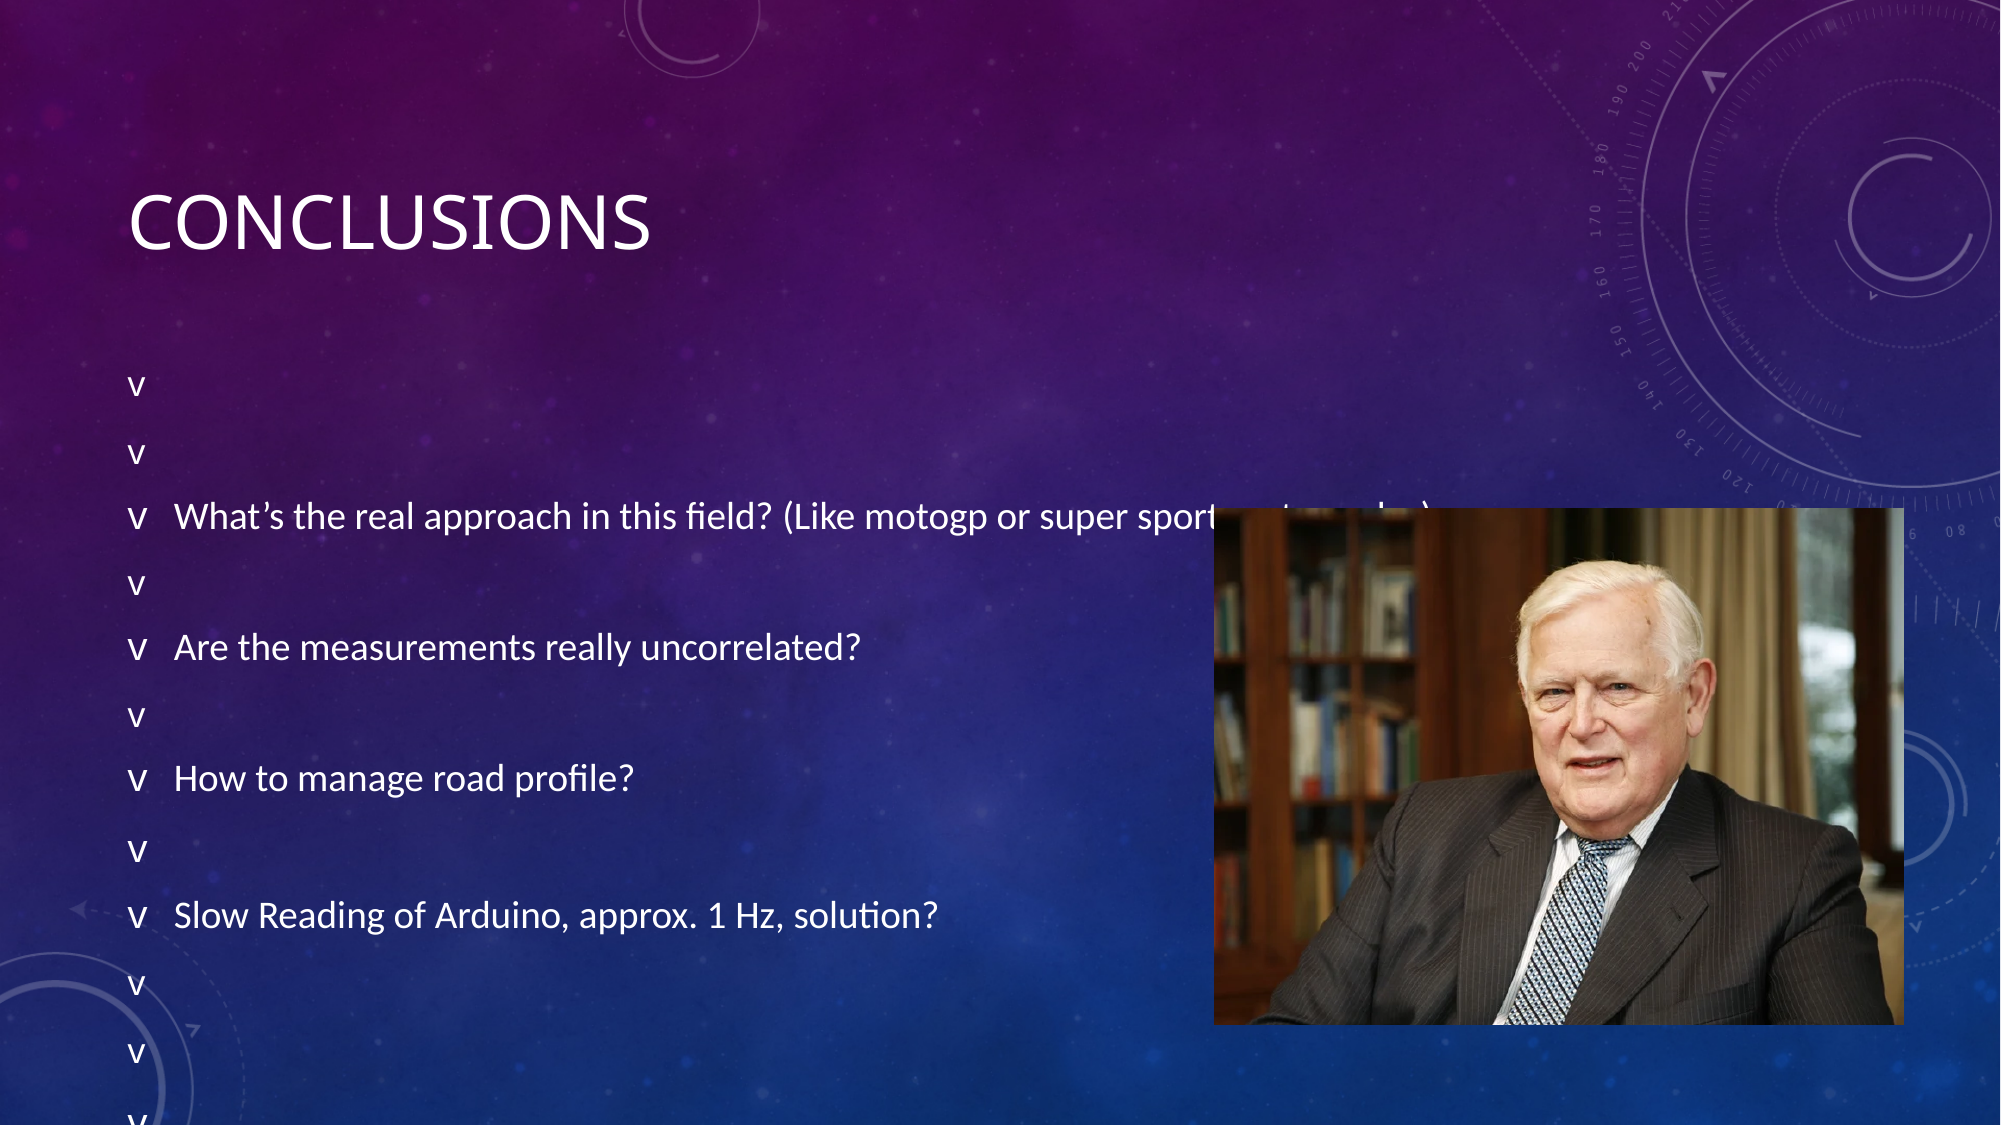

# Conclusions
What’s the real approach in this field? (Like motogp or super sport motorcycles)
Are the measurements really uncorrelated?
How to manage road profile?
Slow Reading of Arduino, approx. 1 Hz, solution?